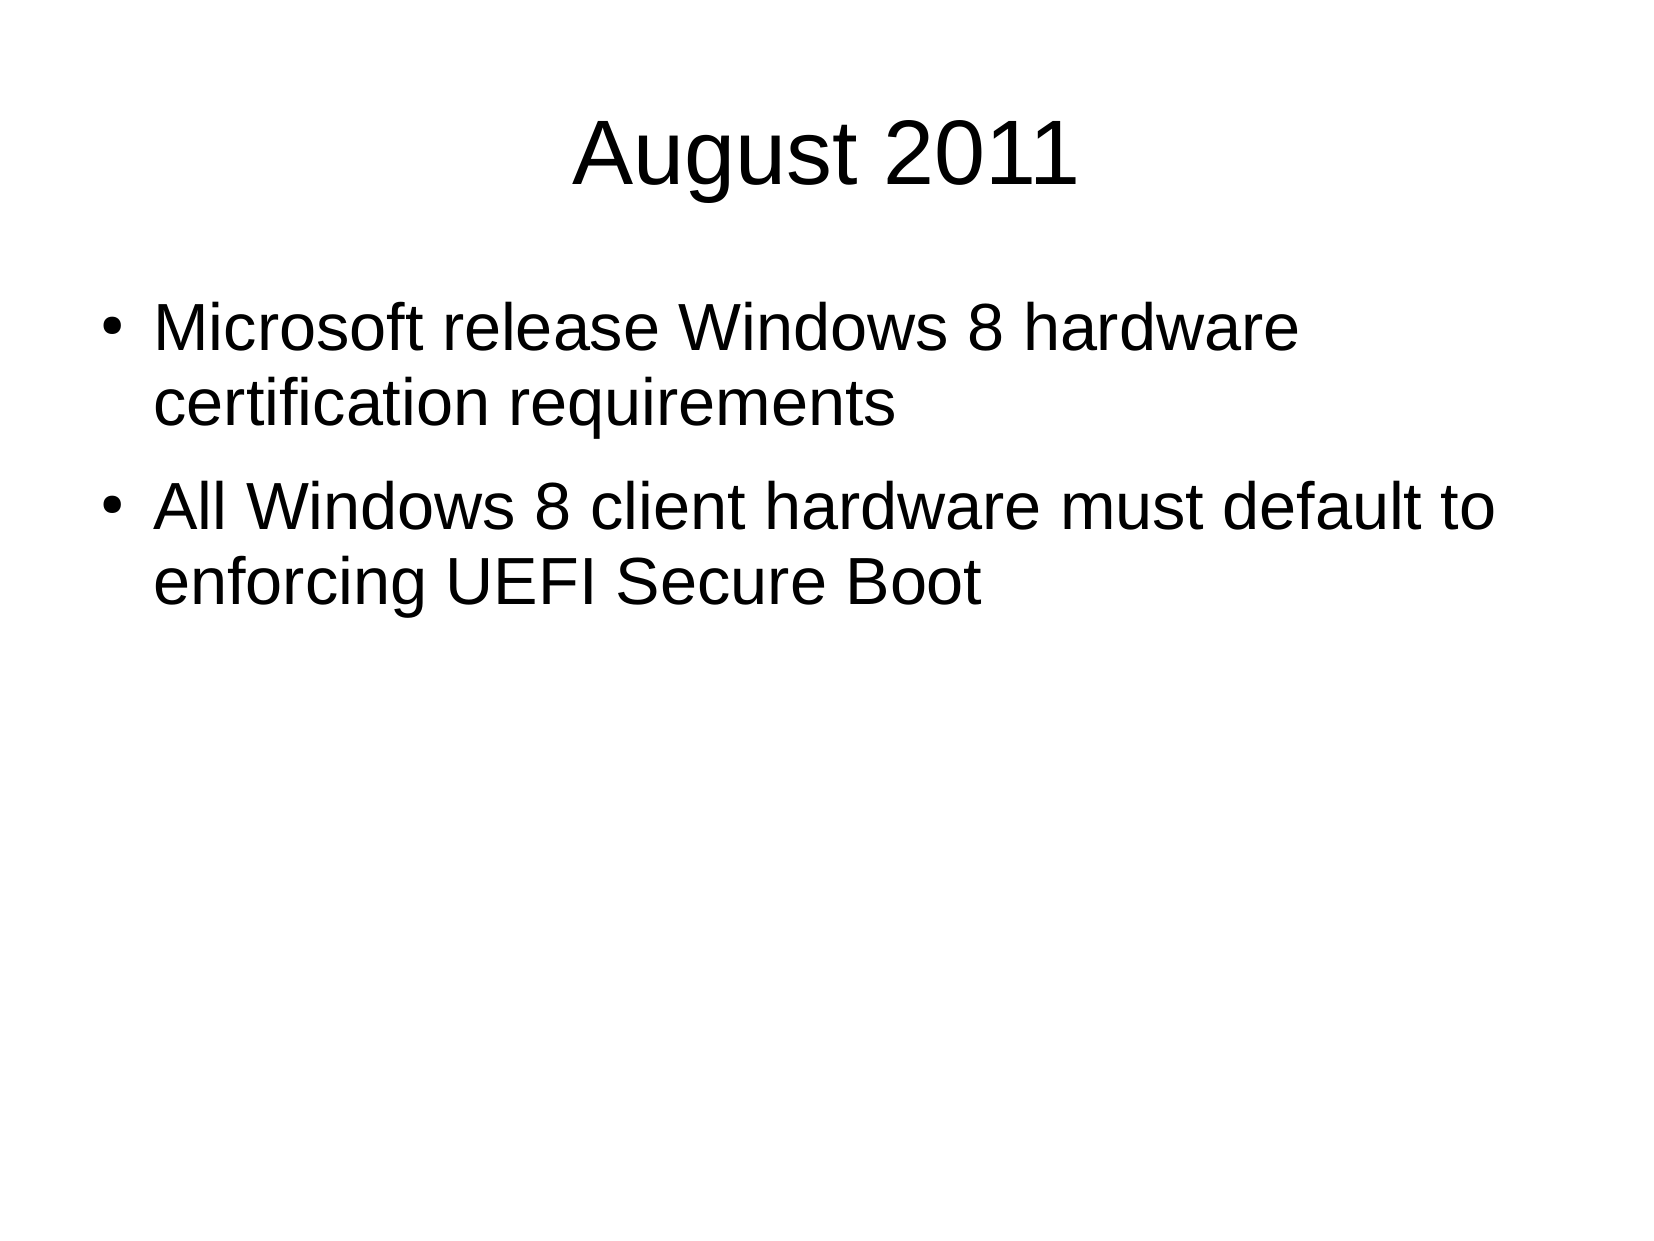

# August 2011
Microsoft release Windows 8 hardware certification requirements
All Windows 8 client hardware must default to enforcing UEFI Secure Boot